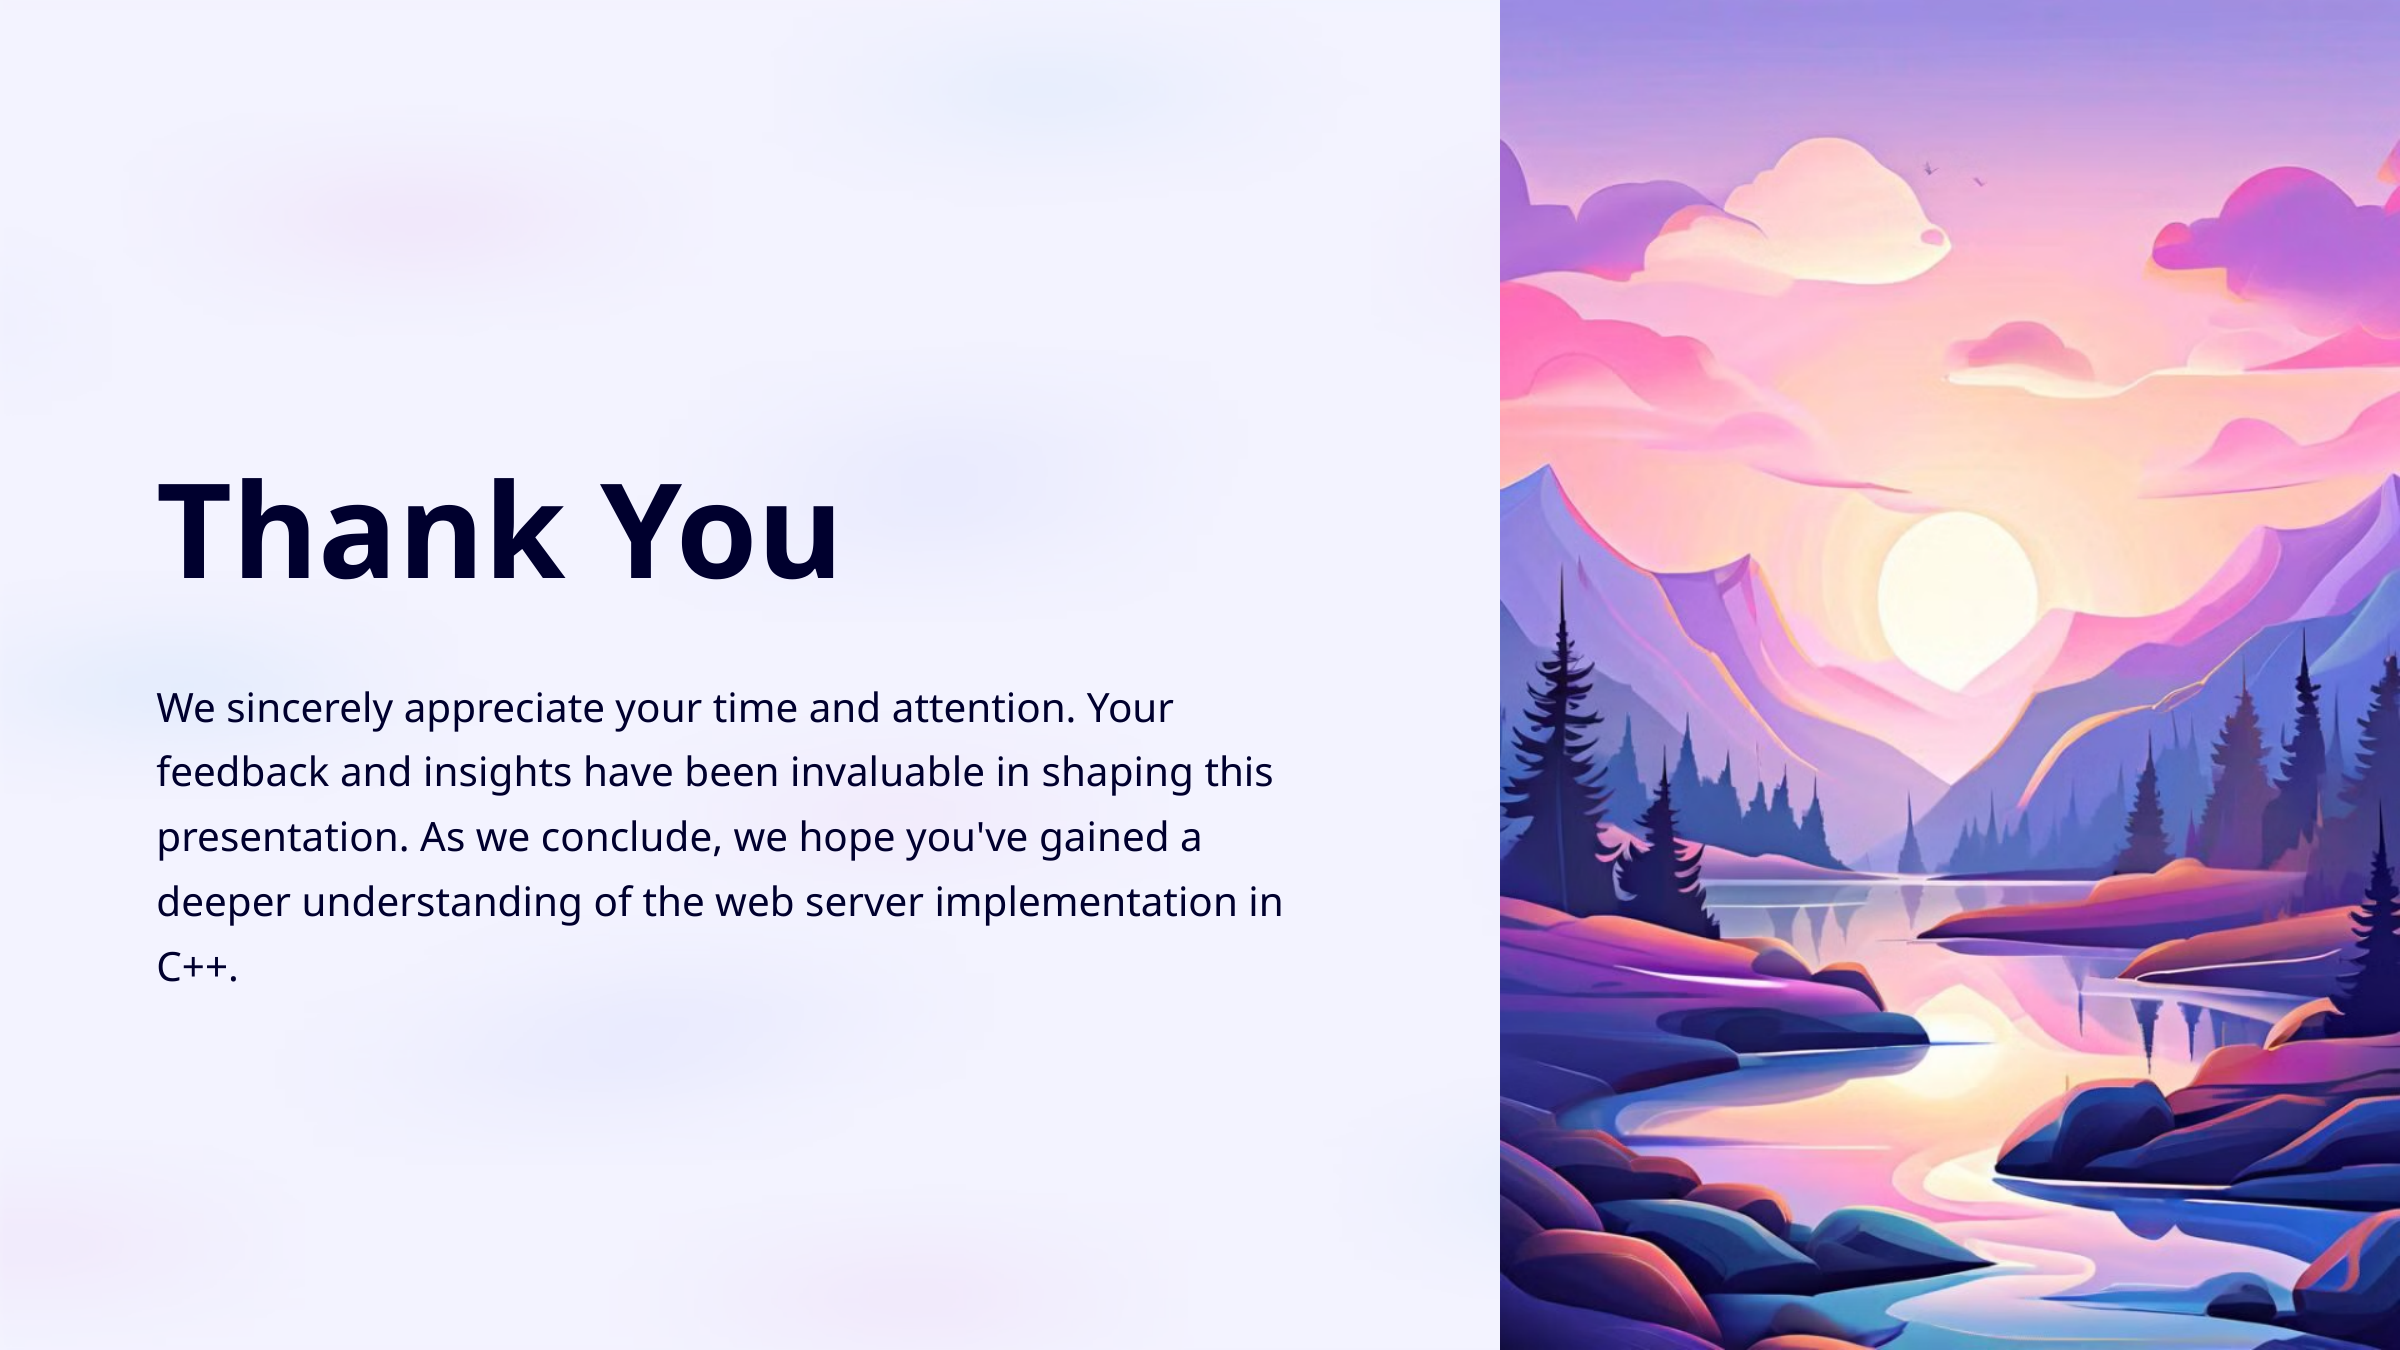

Thank You
We sincerely appreciate your time and attention. Your feedback and insights have been invaluable in shaping this presentation. As we conclude, we hope you've gained a deeper understanding of the web server implementation in C++.